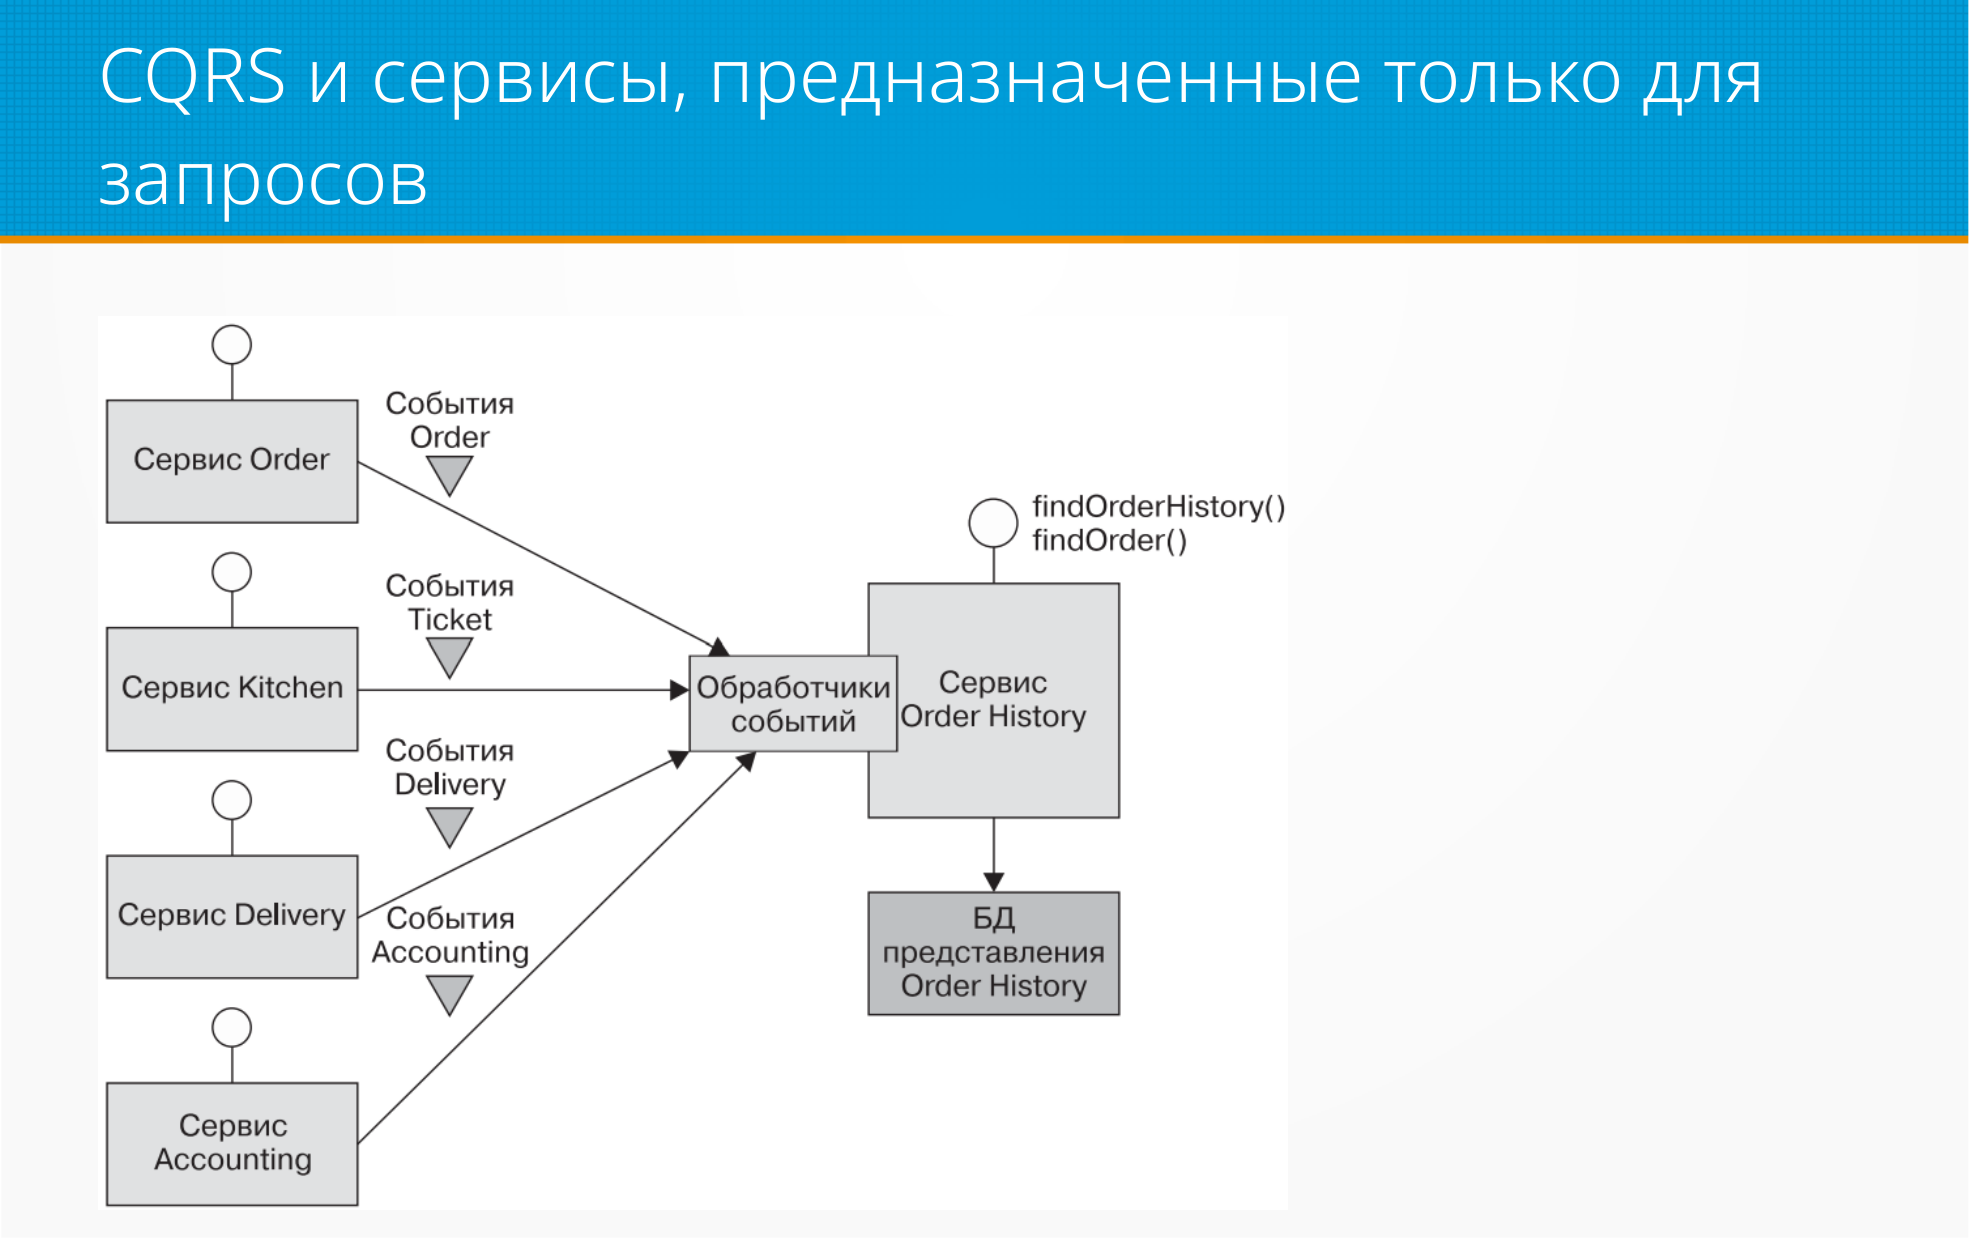

# CQRS и сервисы, предназначенные только для запросов